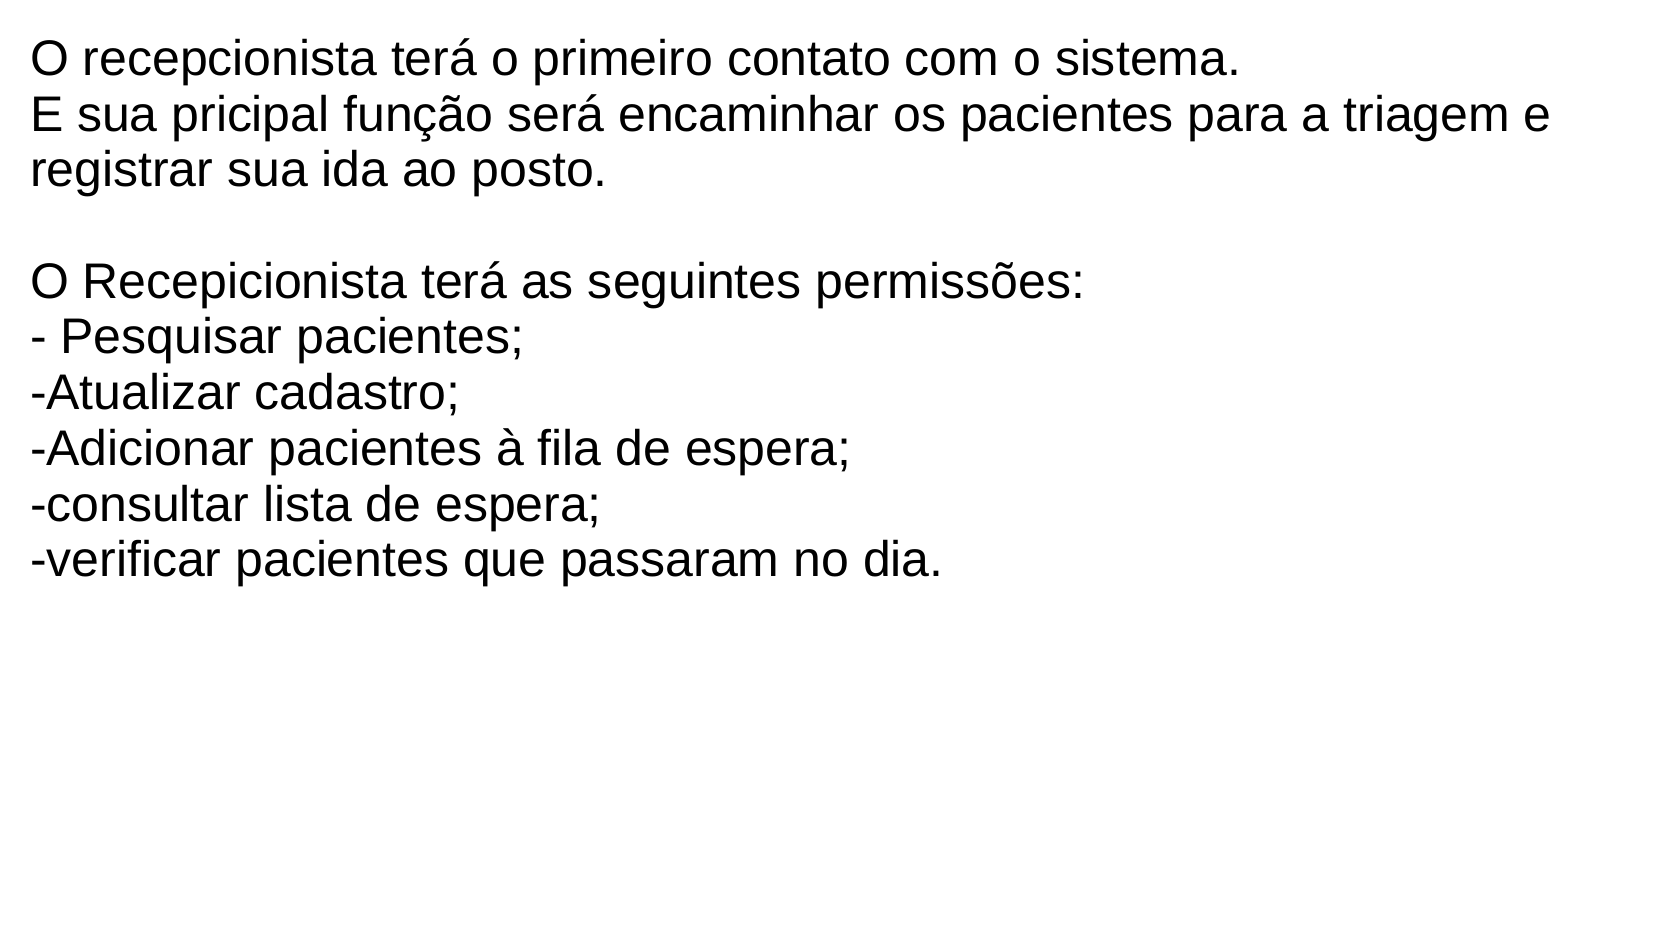

# O recepcionista terá o primeiro contato com o sistema.
E sua pricipal função será encaminhar os pacientes para a triagem e registrar sua ida ao posto.
O Recepicionista terá as seguintes permissões:
- Pesquisar pacientes;
-Atualizar cadastro;
-Adicionar pacientes à fila de espera;
-consultar lista de espera;
-verificar pacientes que passaram no dia.